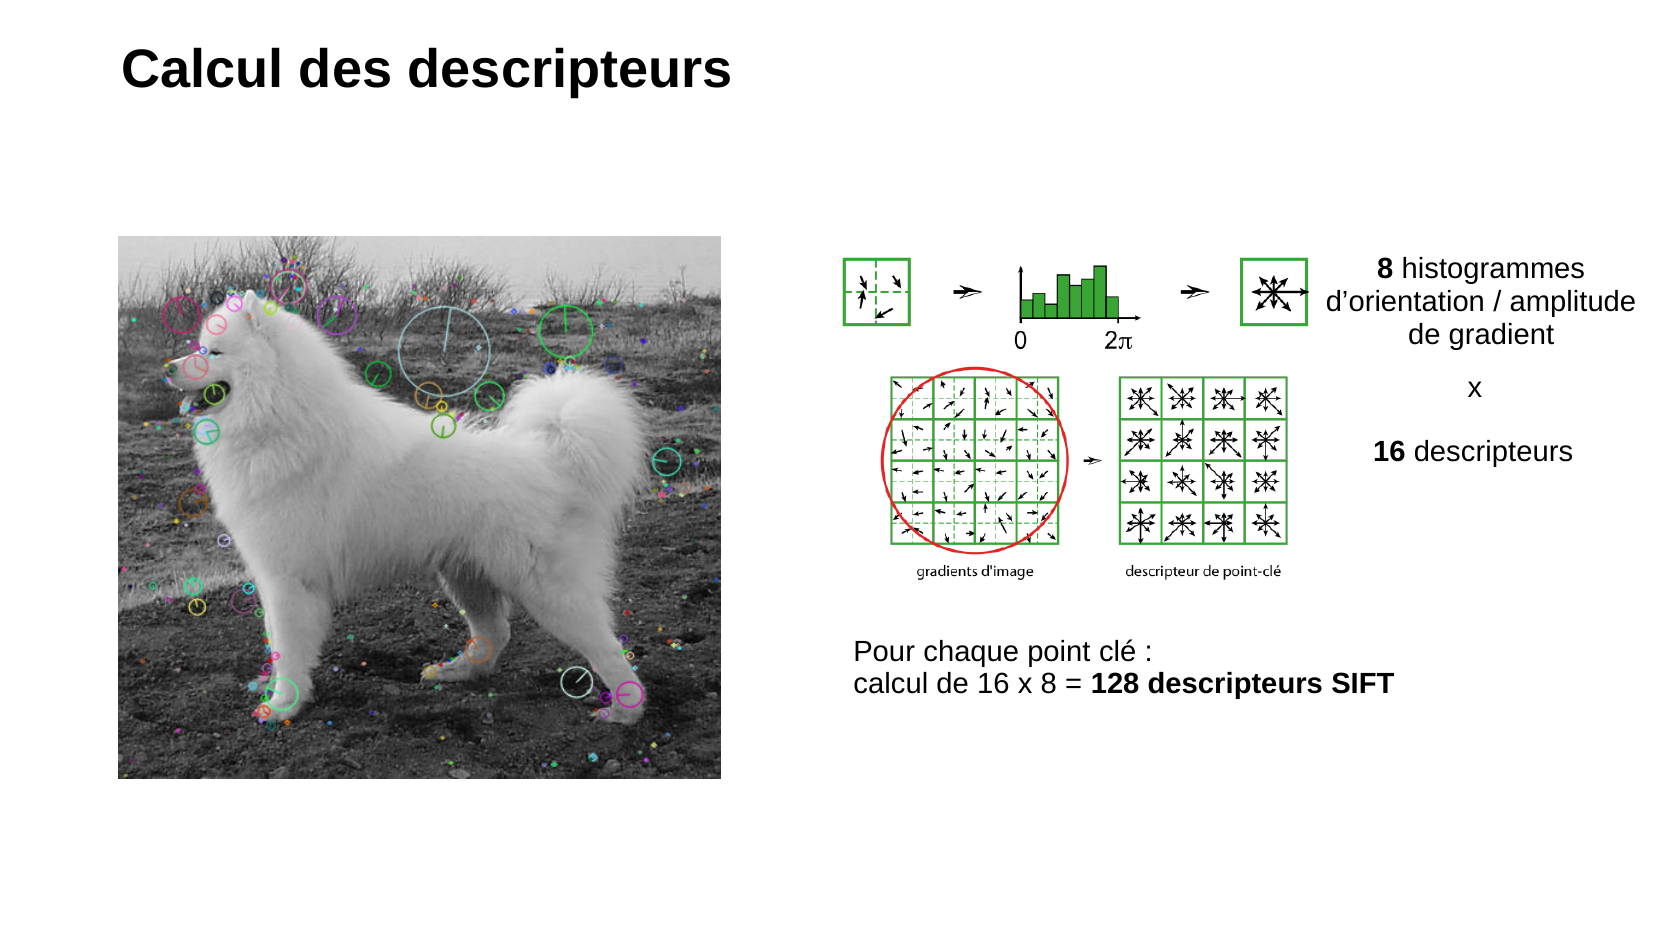

Calcul des descripteurs
8 histogrammes d’orientation / amplitude
de gradient
x
16 descripteurs
Pour chaque point clé :
calcul de 16 x 8 = 128 descripteurs SIFT